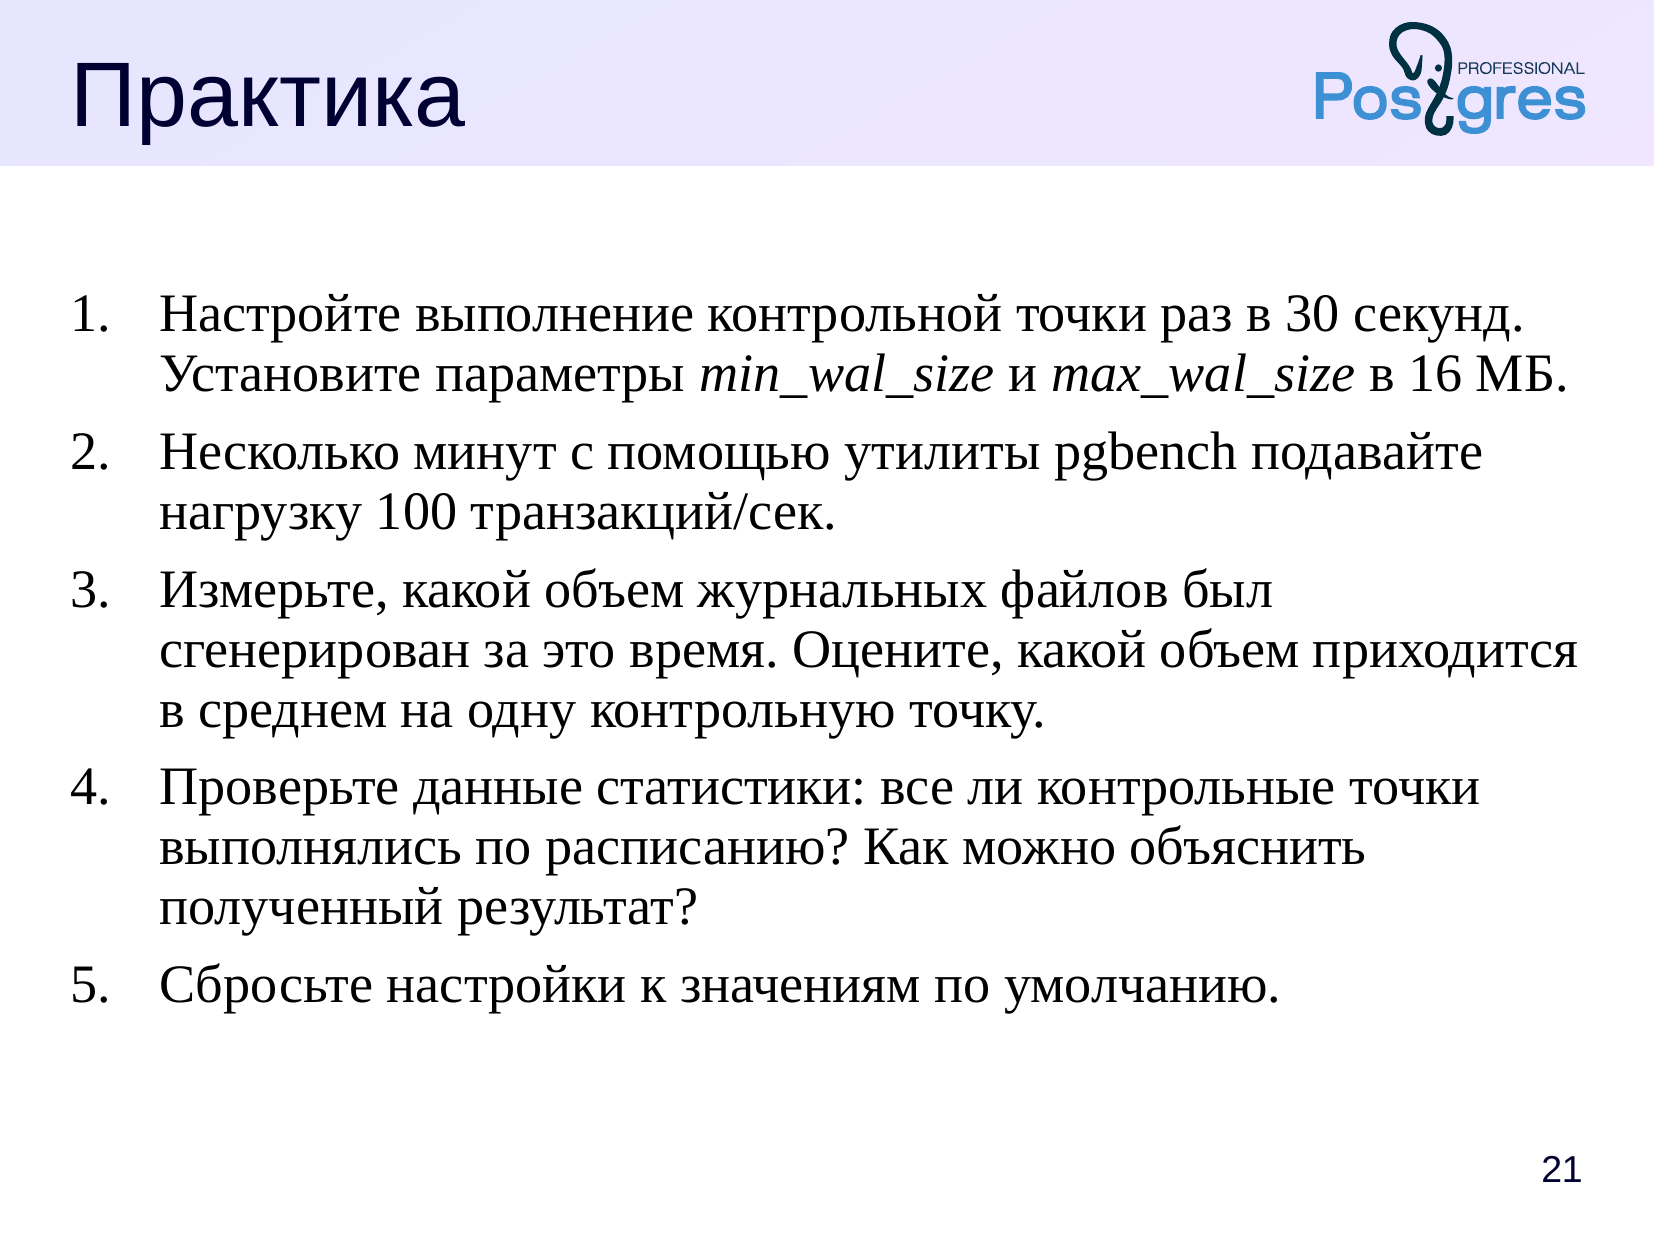

# Практика
Настройте выполнение контрольной точки раз в 30 секунд. Установите параметры min_wal_size и max_wal_size в 16 МБ.
Несколько минут c помощью утилиты pgbench подавайте нагрузку 100 транзакций/сек.
Измерьте, какой объем журнальных файлов был сгенерирован за это время. Оцените, какой объем приходится в среднем на одну контрольную точку.
Проверьте данные статистики: все ли контрольные точки выполнялись по расписанию? Как можно объяснить полученный результат?
Сбросьте настройки к значениям по умолчанию.